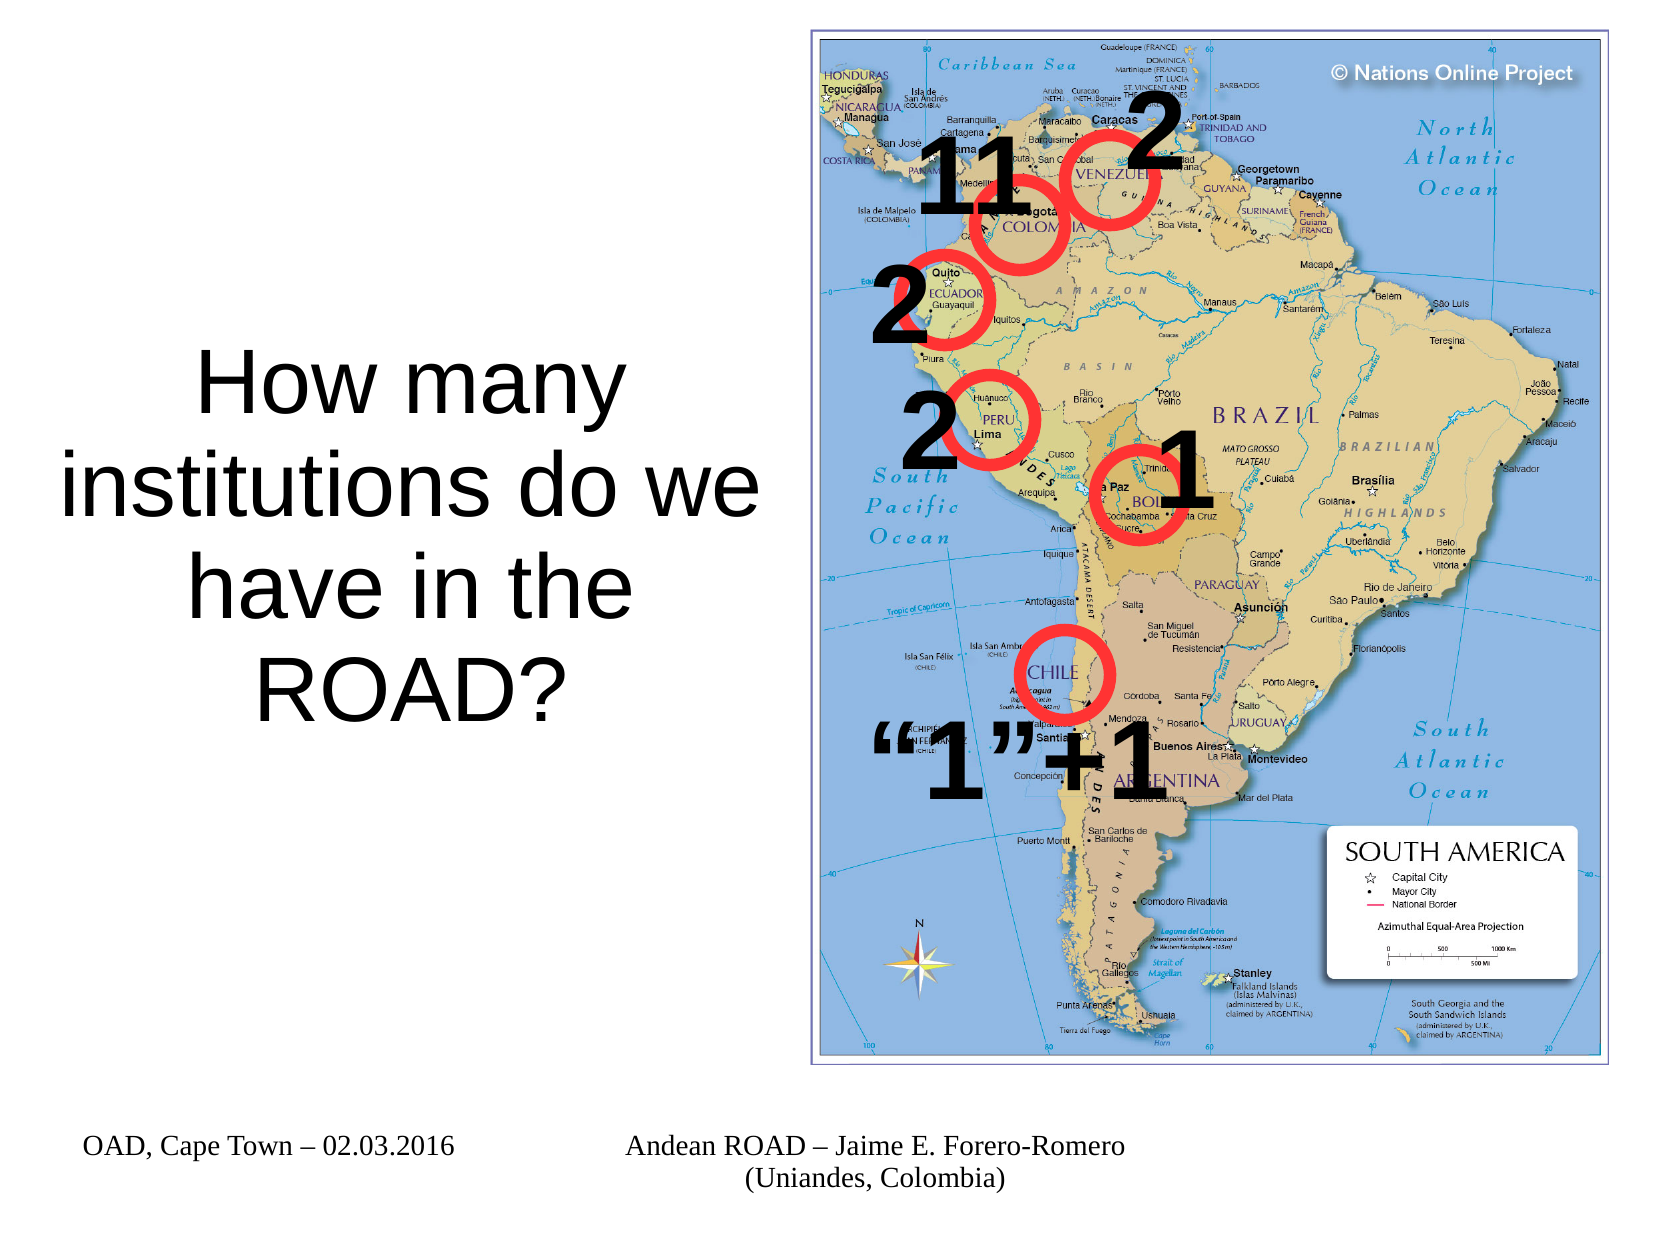

2
11
2
# How many institutions do we have in the ROAD?
2
1
“1”+1